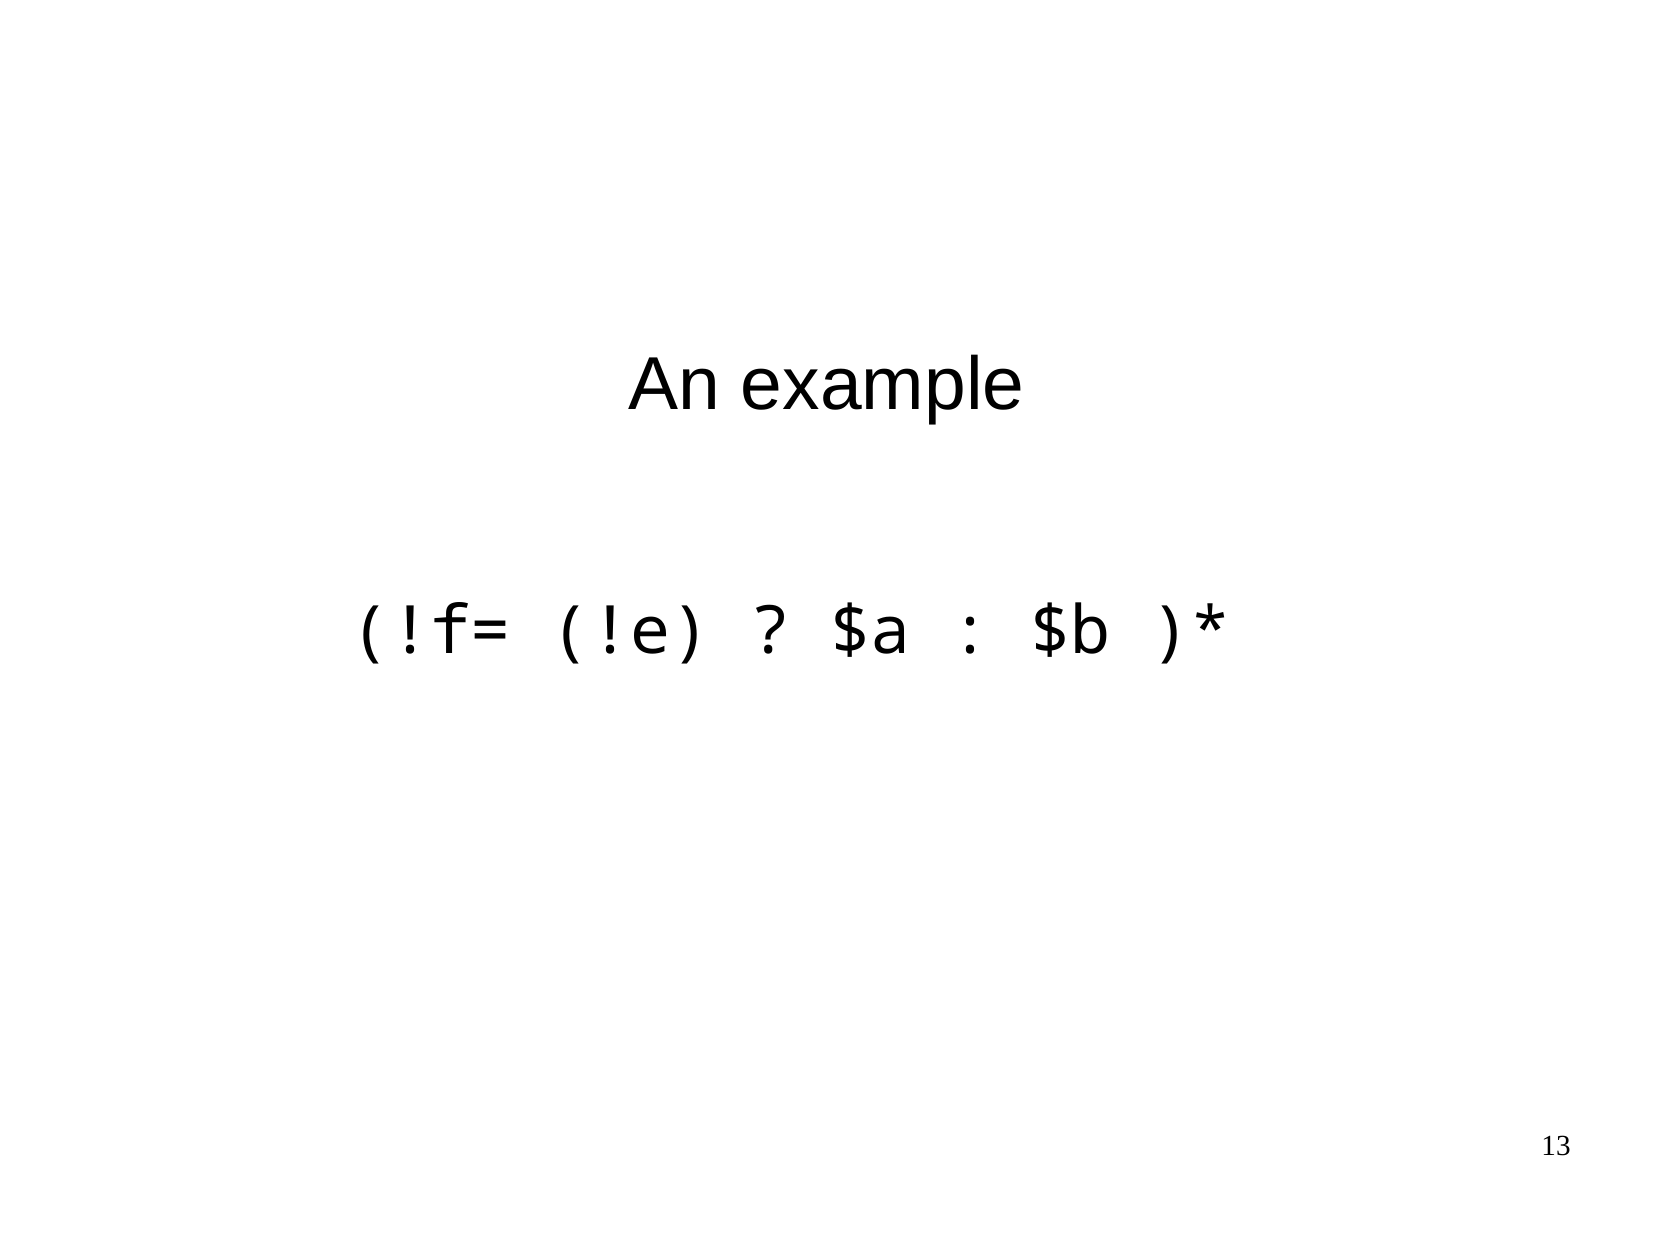

# An example
 (!f= (!e) ? $a : $b )*
13